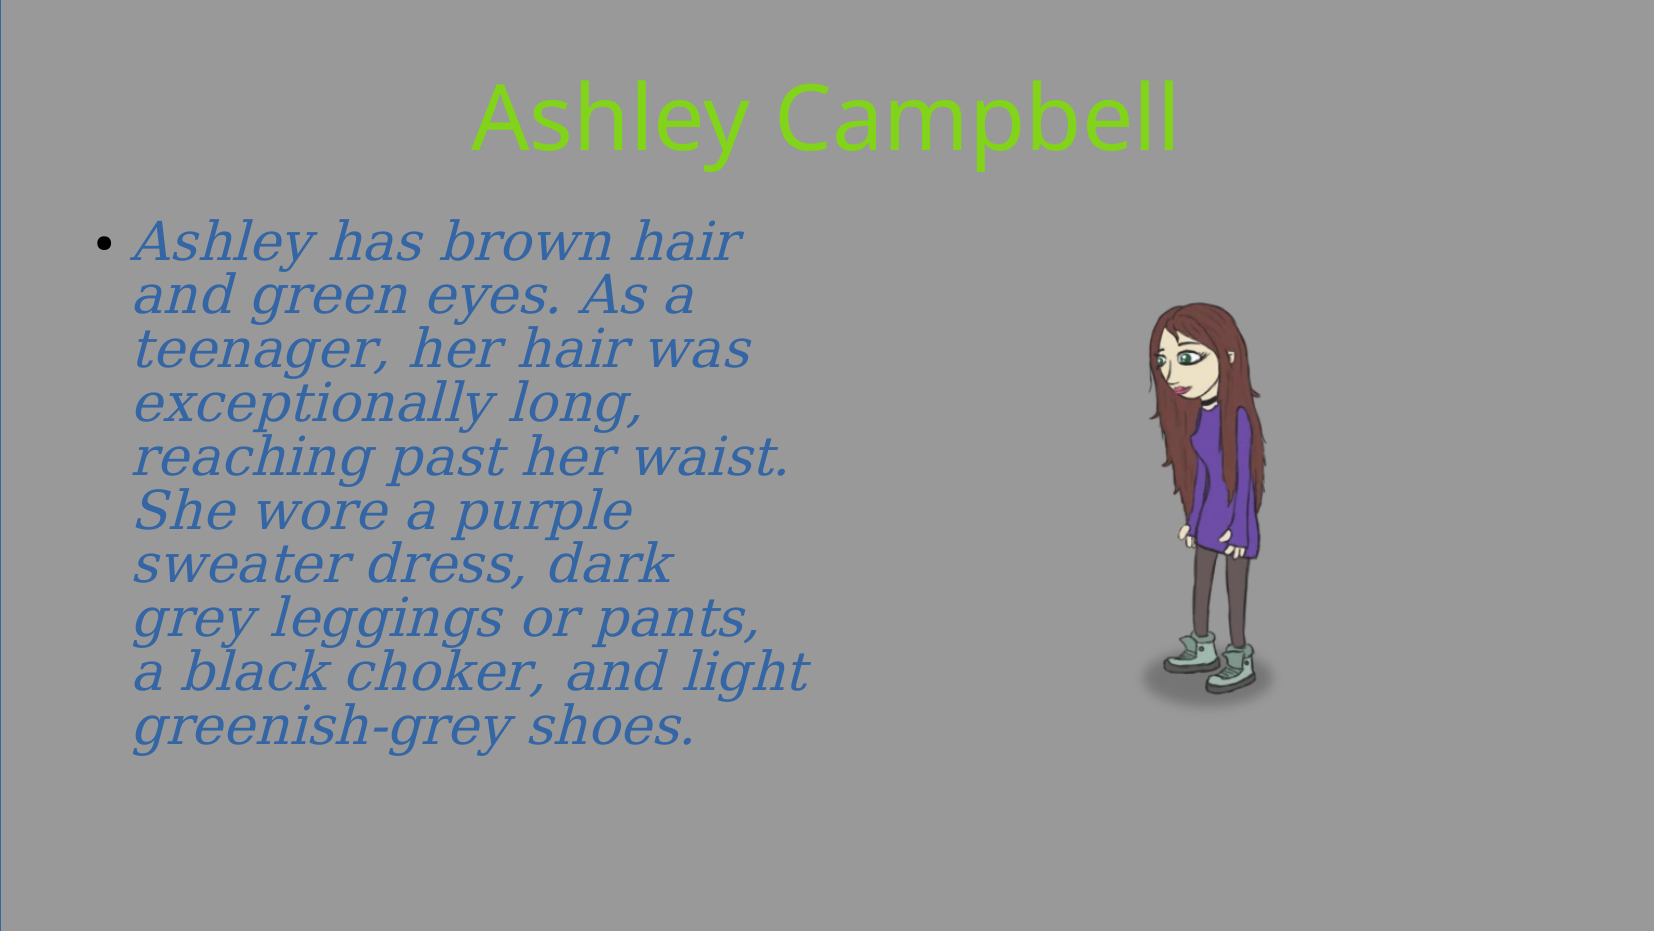

Ashley Campbell
# Ashley has brown hair and green eyes. As a teenager, her hair was exceptionally long, reaching past her waist. She wore a purple sweater dress, dark grey leggings or pants, a black choker, and light greenish-grey shoes.